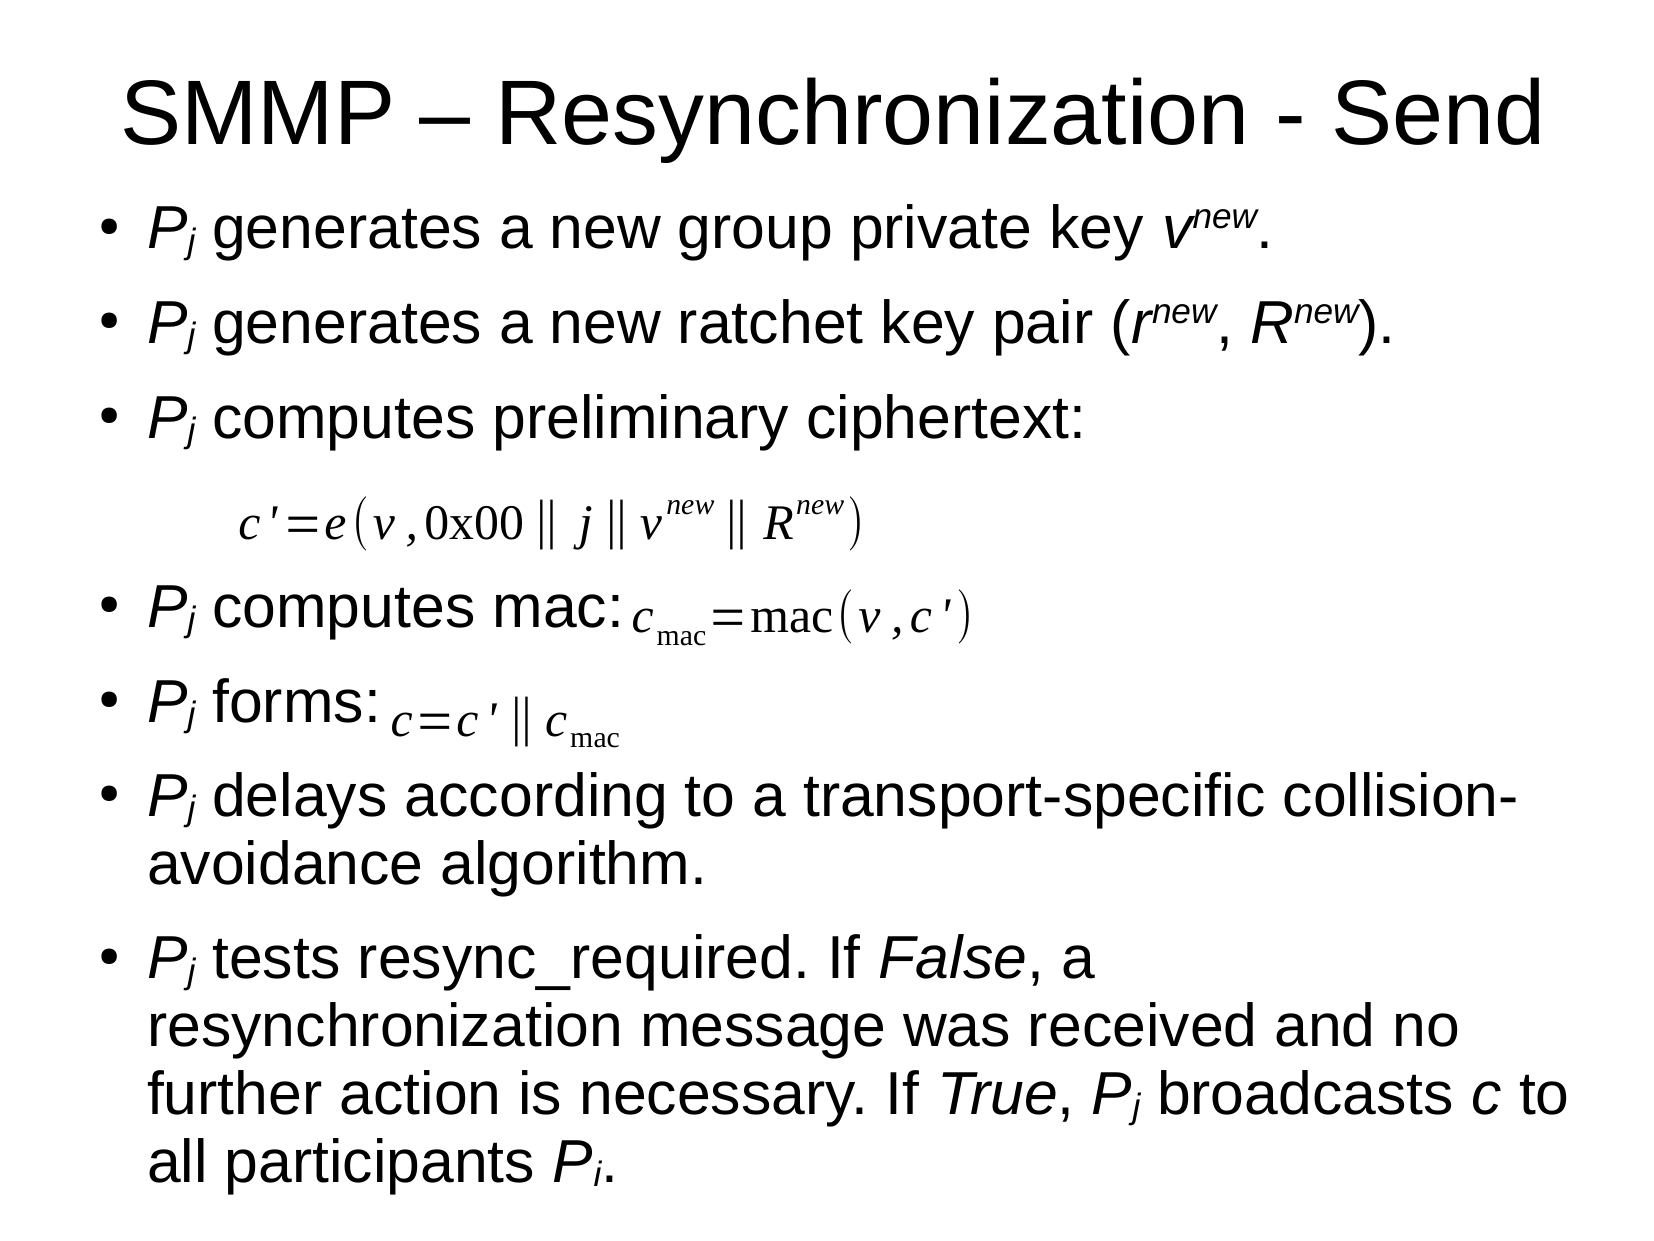

# SMMP – Resynchronization - Send
Pj generates a new group private key vnew.
Pj generates a new ratchet key pair (rnew, Rnew).
Pj computes preliminary ciphertext:
Pj computes mac:
Pj forms:
Pj delays according to a transport-specific collision-avoidance algorithm.
Pj tests resync_required. If False, a resynchronization message was received and no further action is necessary. If True, Pj broadcasts c to all participants Pi.